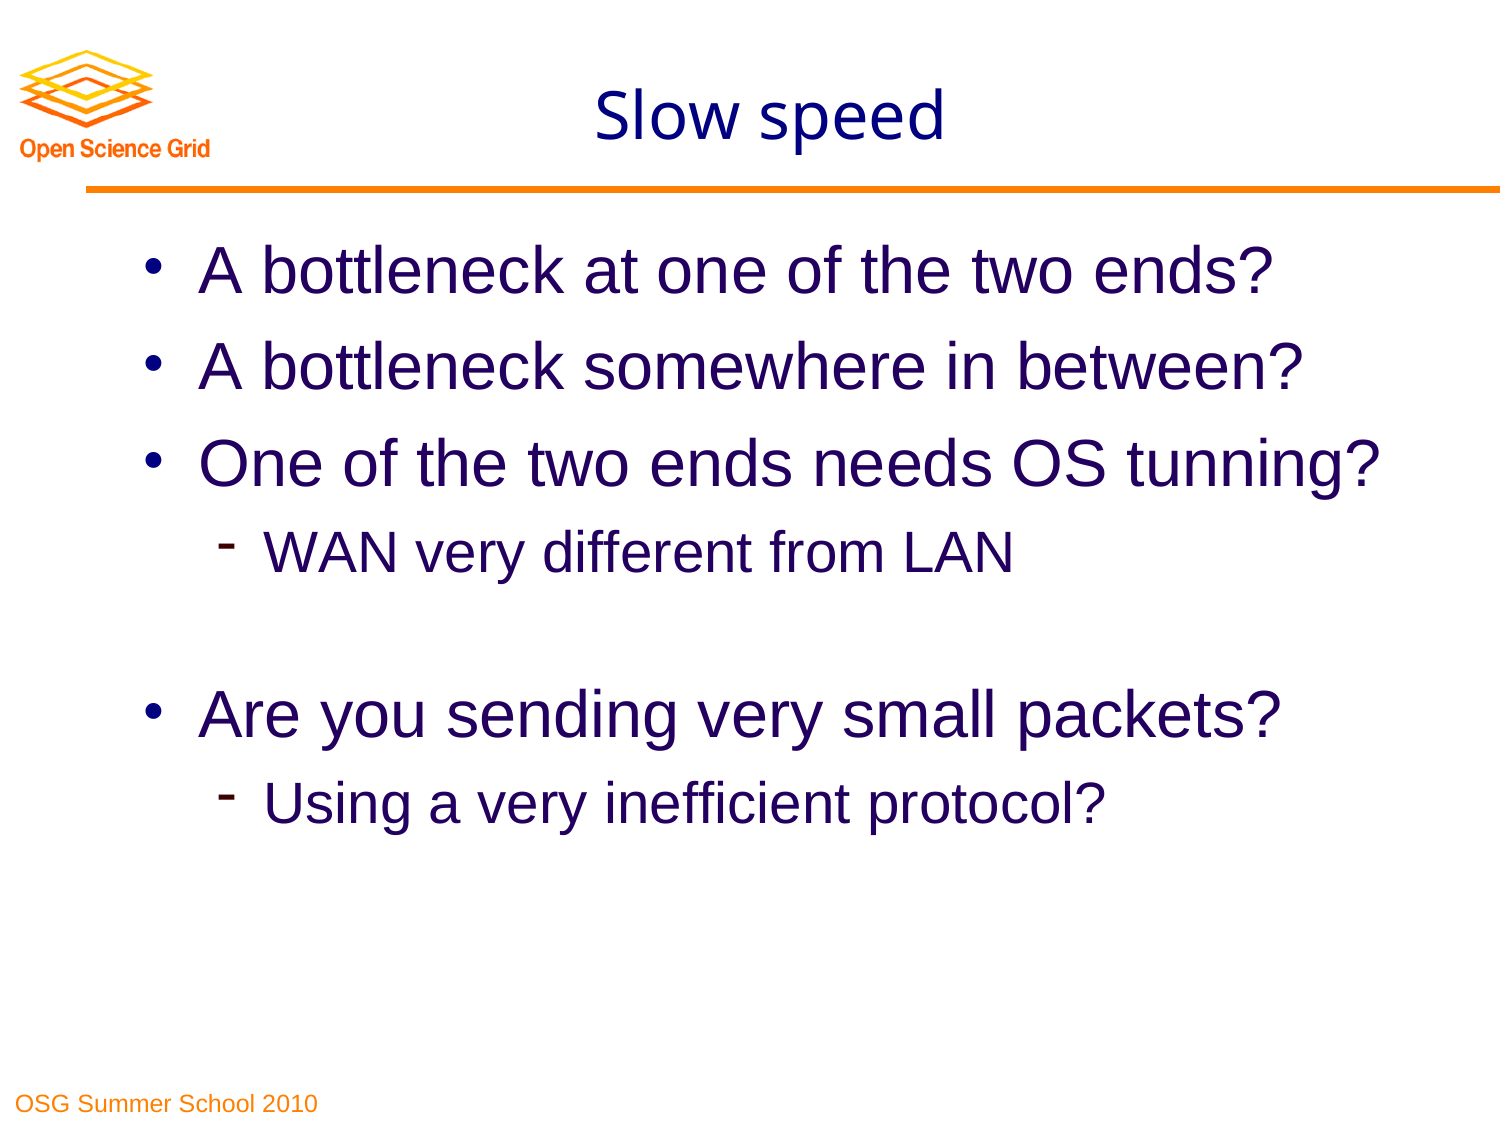

# Slow speed
A bottleneck at one of the two ends?
A bottleneck somewhere in between?
One of the two ends needs OS tunning?
WAN very different from LAN
Are you sending very small packets?
Using a very inefficient protocol?